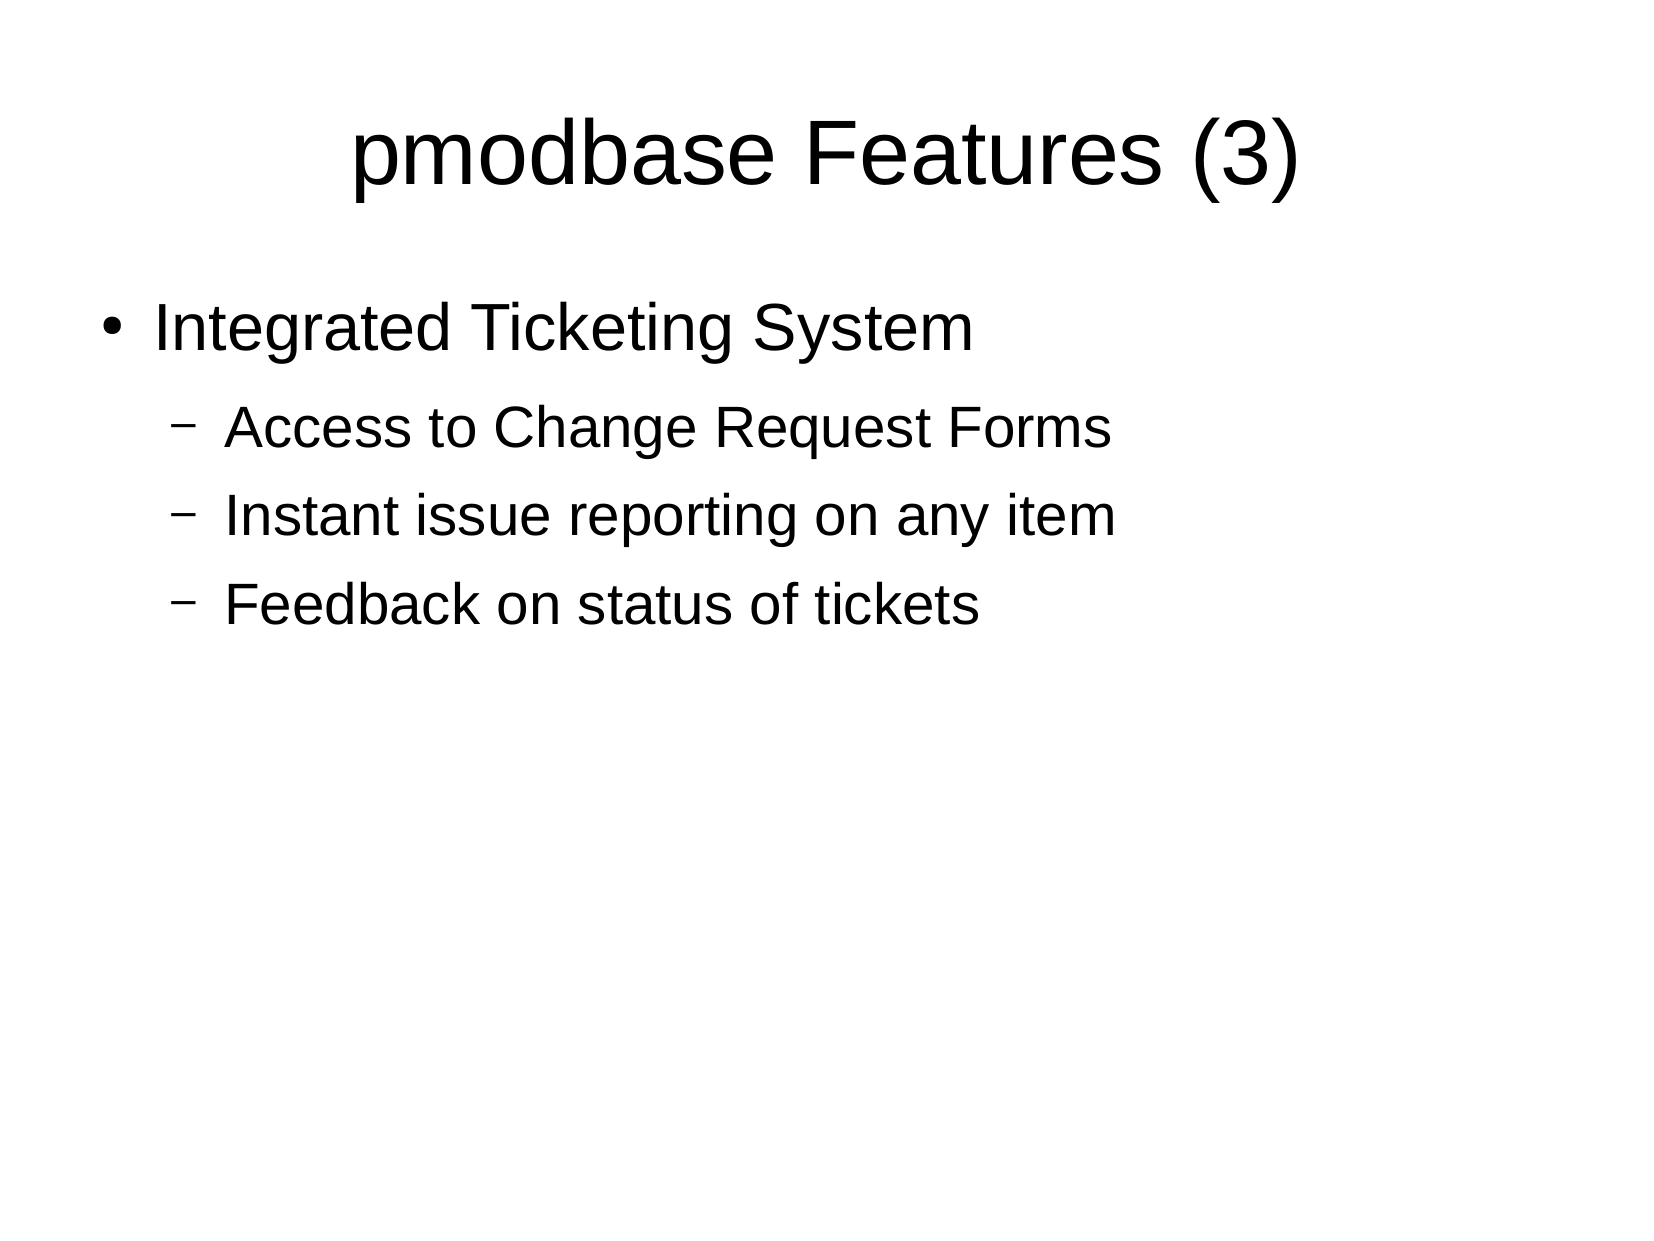

# pmodbase Features (3)
Integrated Ticketing System
Access to Change Request Forms
Instant issue reporting on any item
Feedback on status of tickets